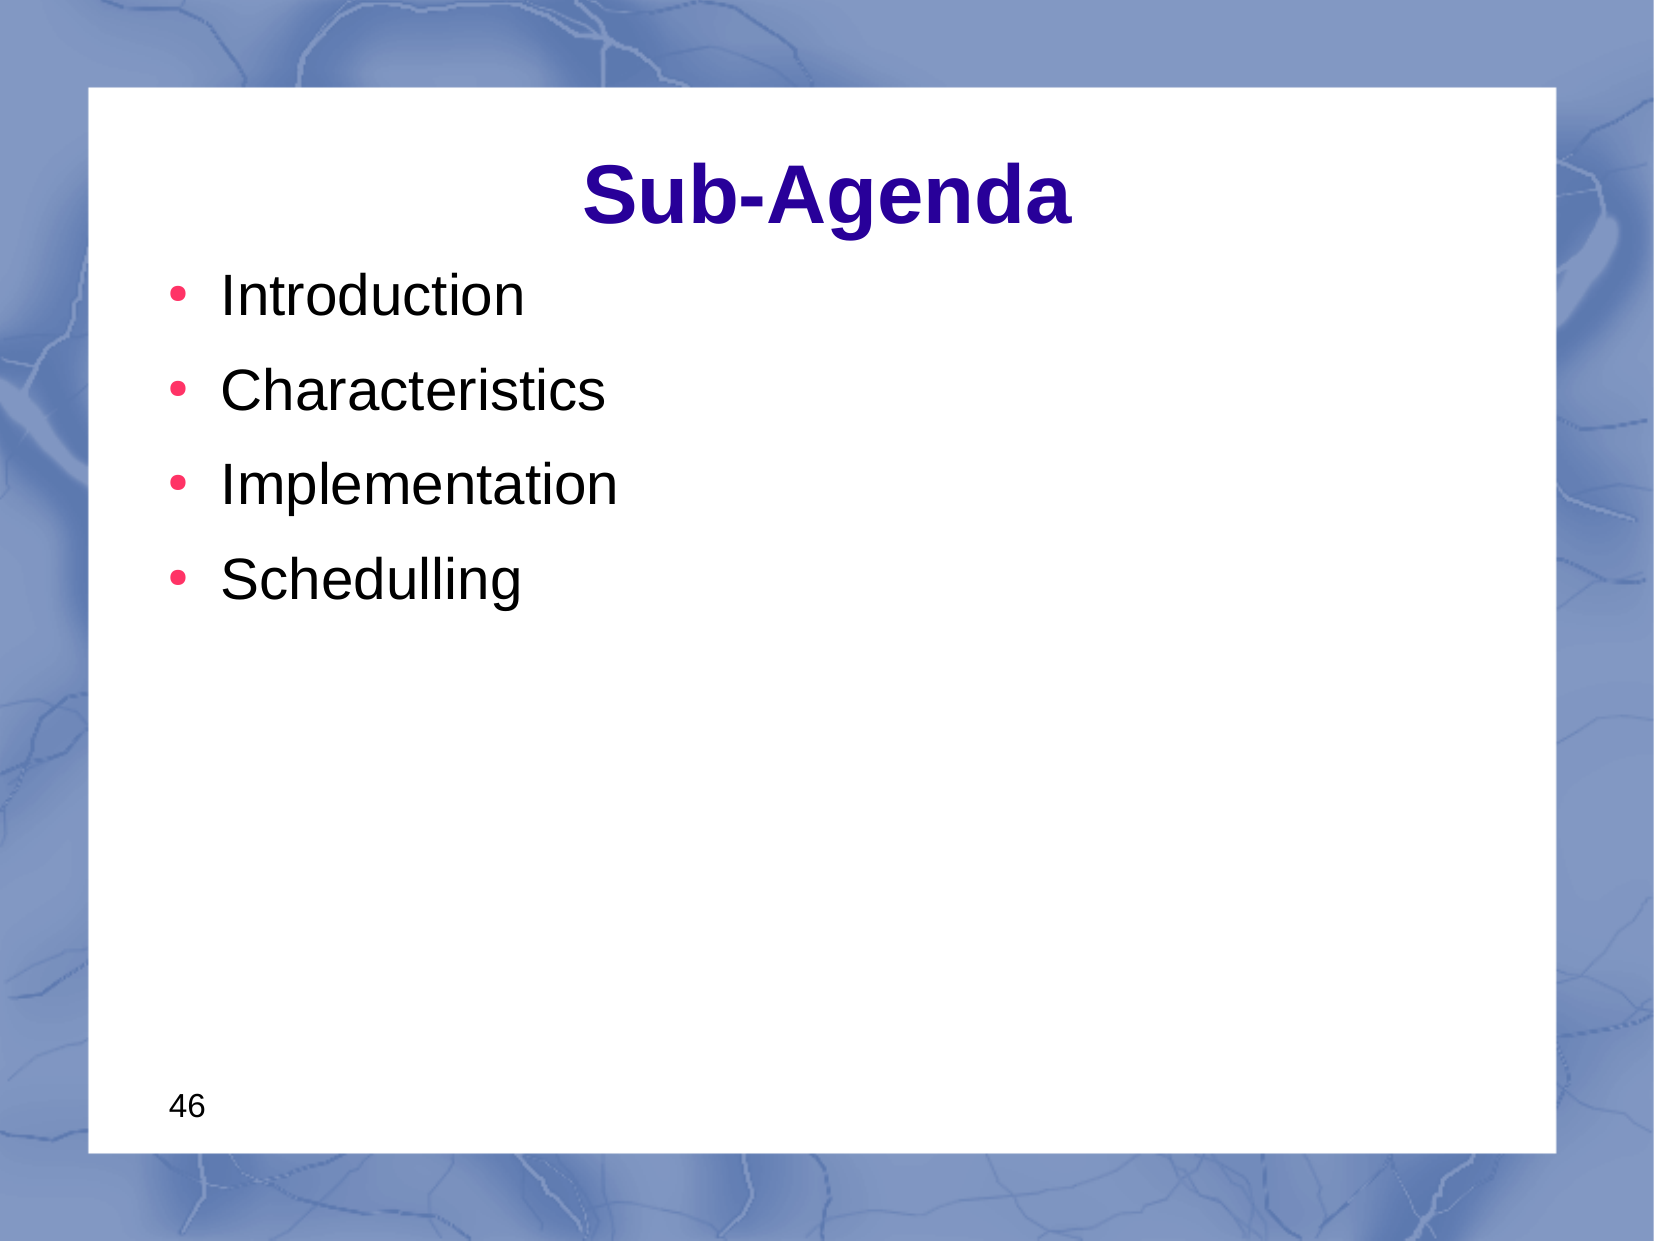

# Sub-Agenda
Introduction
Characteristics
Implementation
Schedulling
46